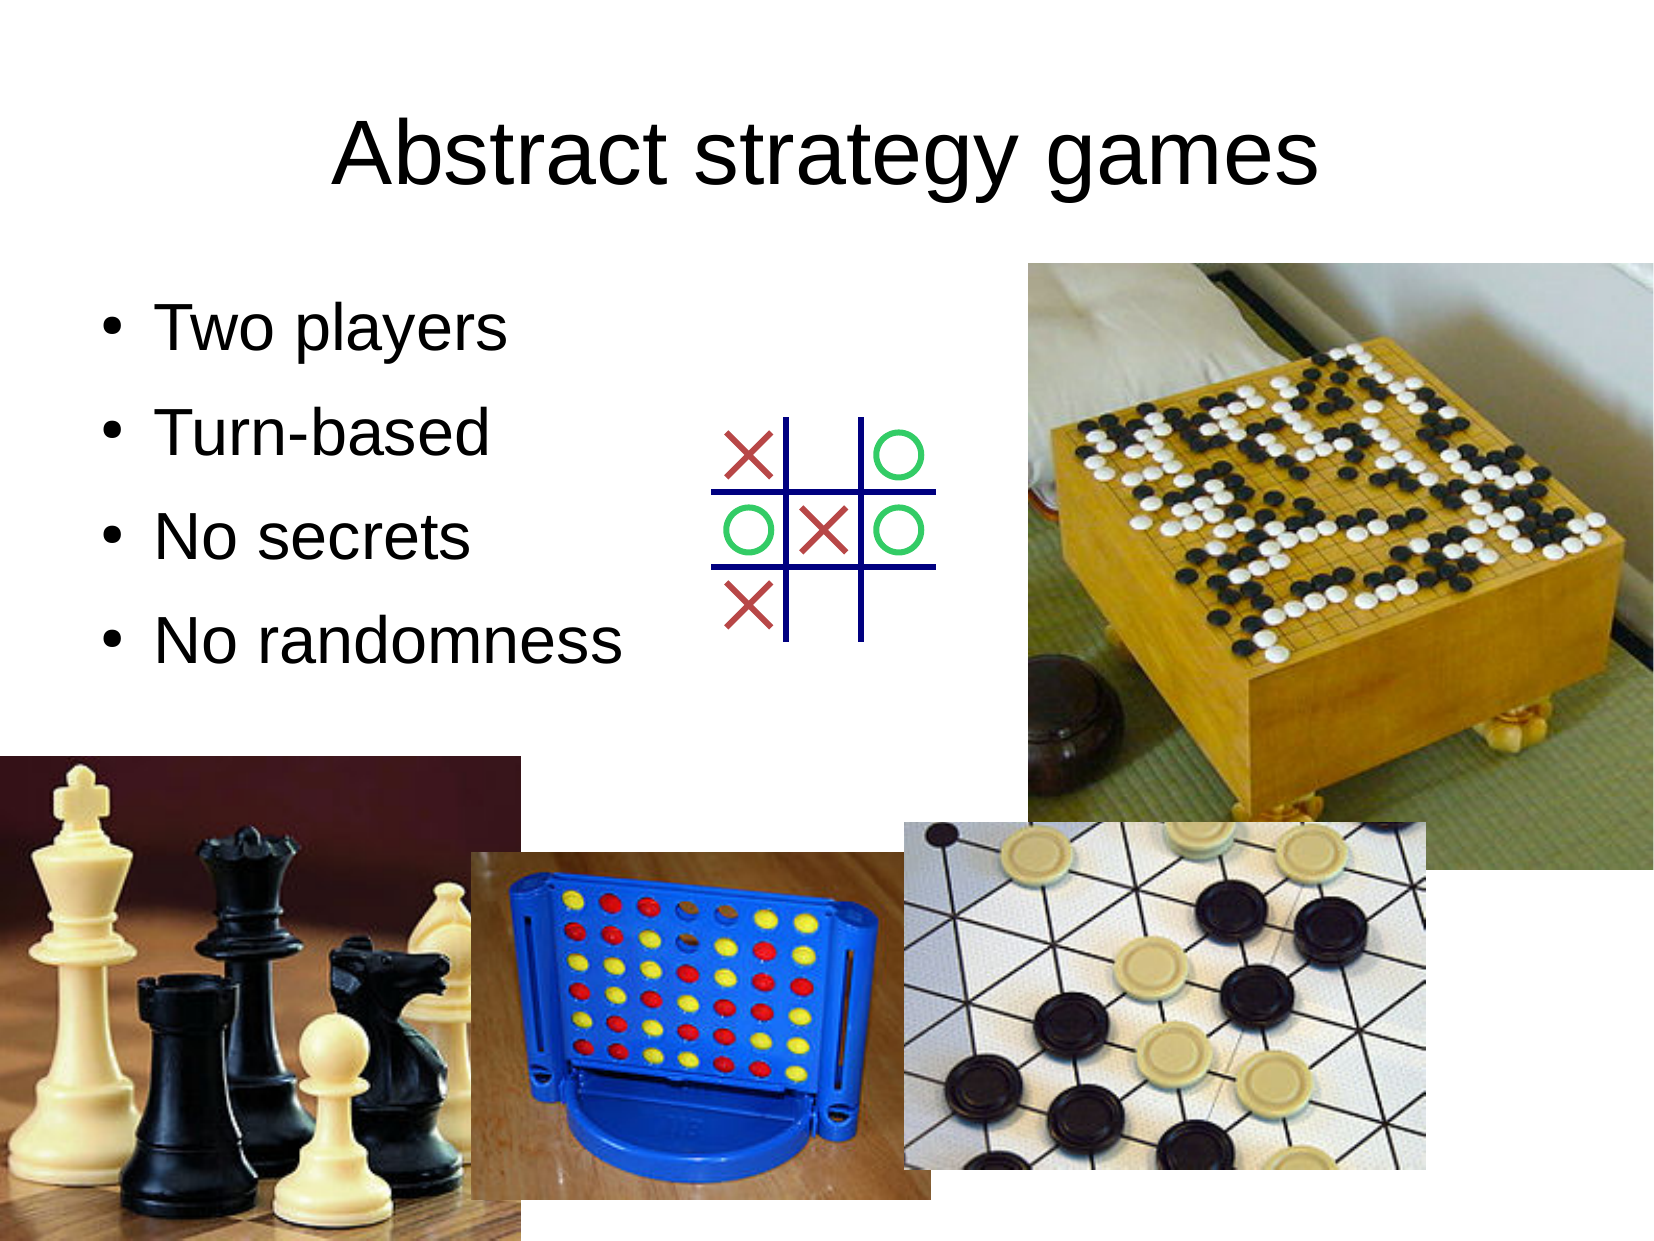

# Abstract strategy games
Two players
Turn-based
No secrets
No randomness